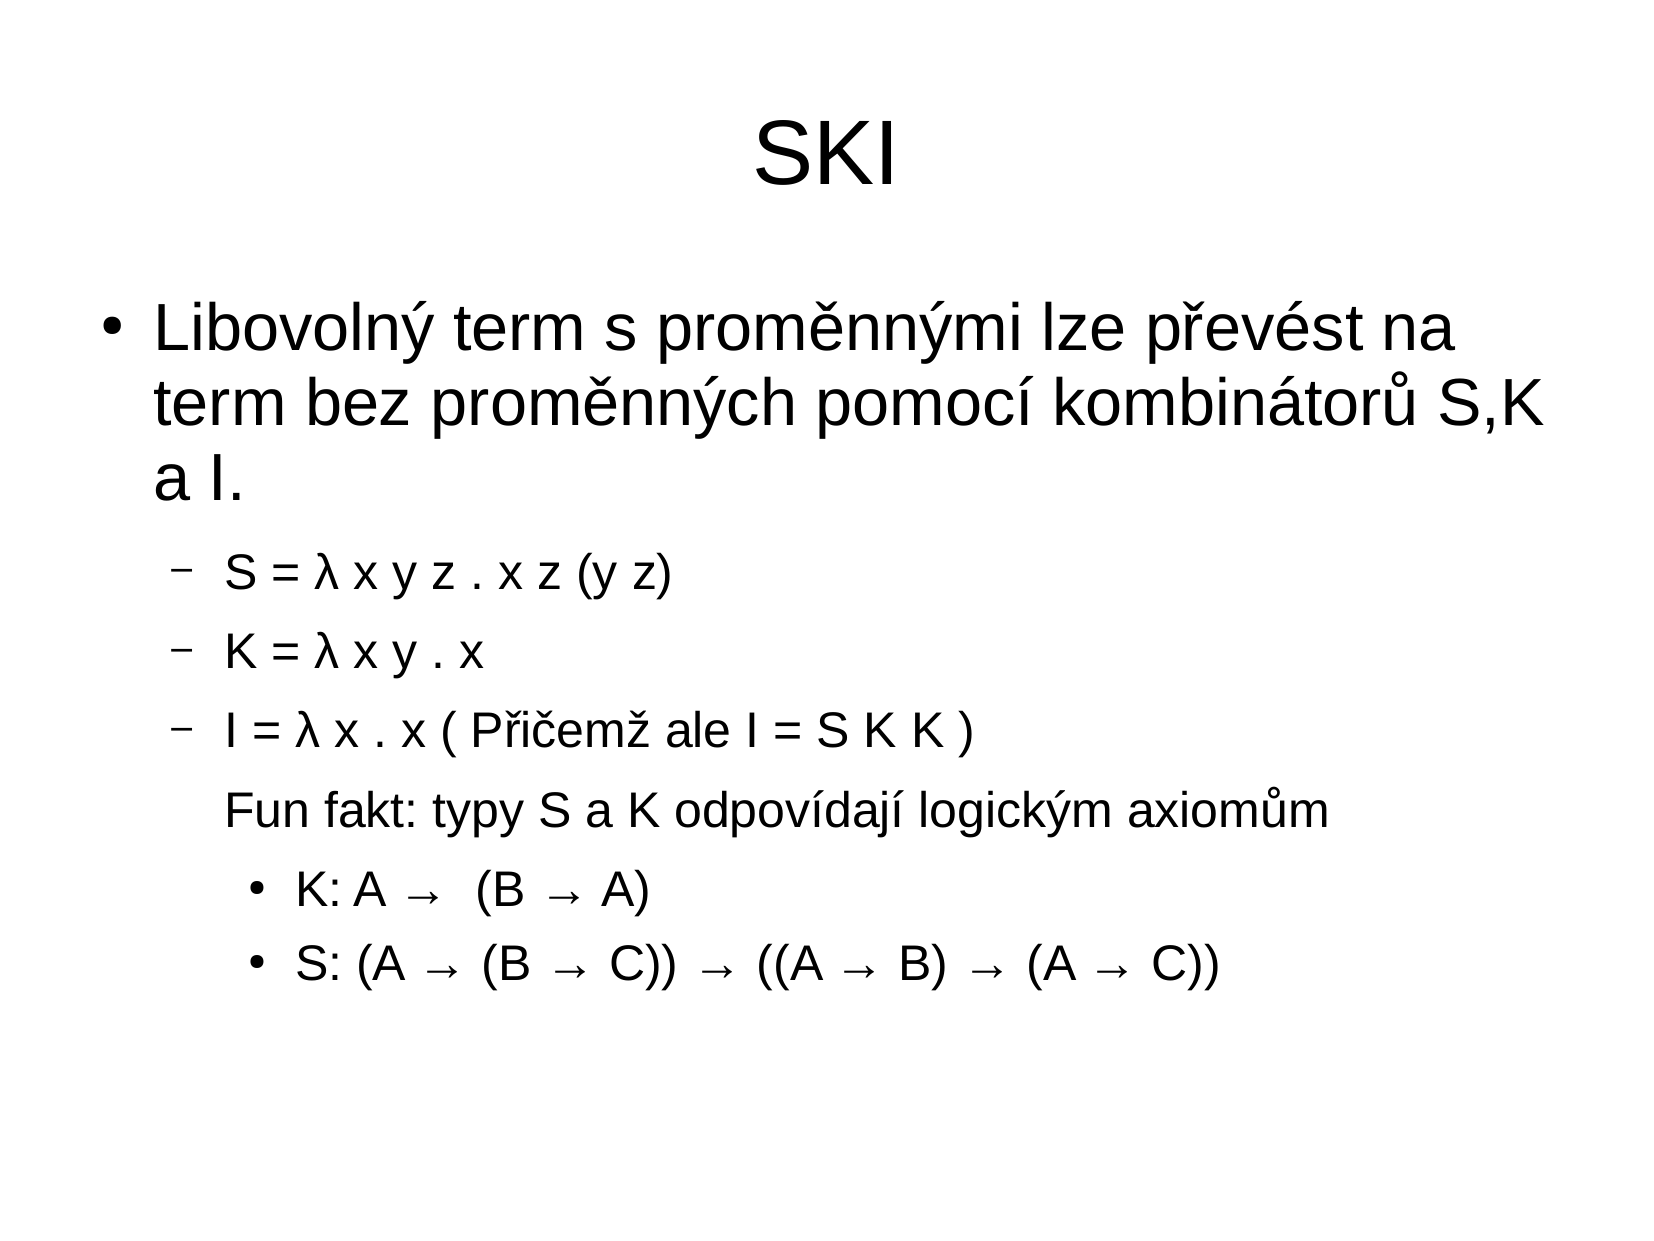

# SKI
Libovolný term s proměnnými lze převést na term bez proměnných pomocí kombinátorů S,K a I.
S = λ x y z . x z (y z)
K = λ x y . x
I = λ x . x ( Přičemž ale I = S K K )
Fun fakt: typy S a K odpovídají logickým axiomům
K: A → (B → A)
S: (A → (B → C)) → ((A → B) → (A → C))